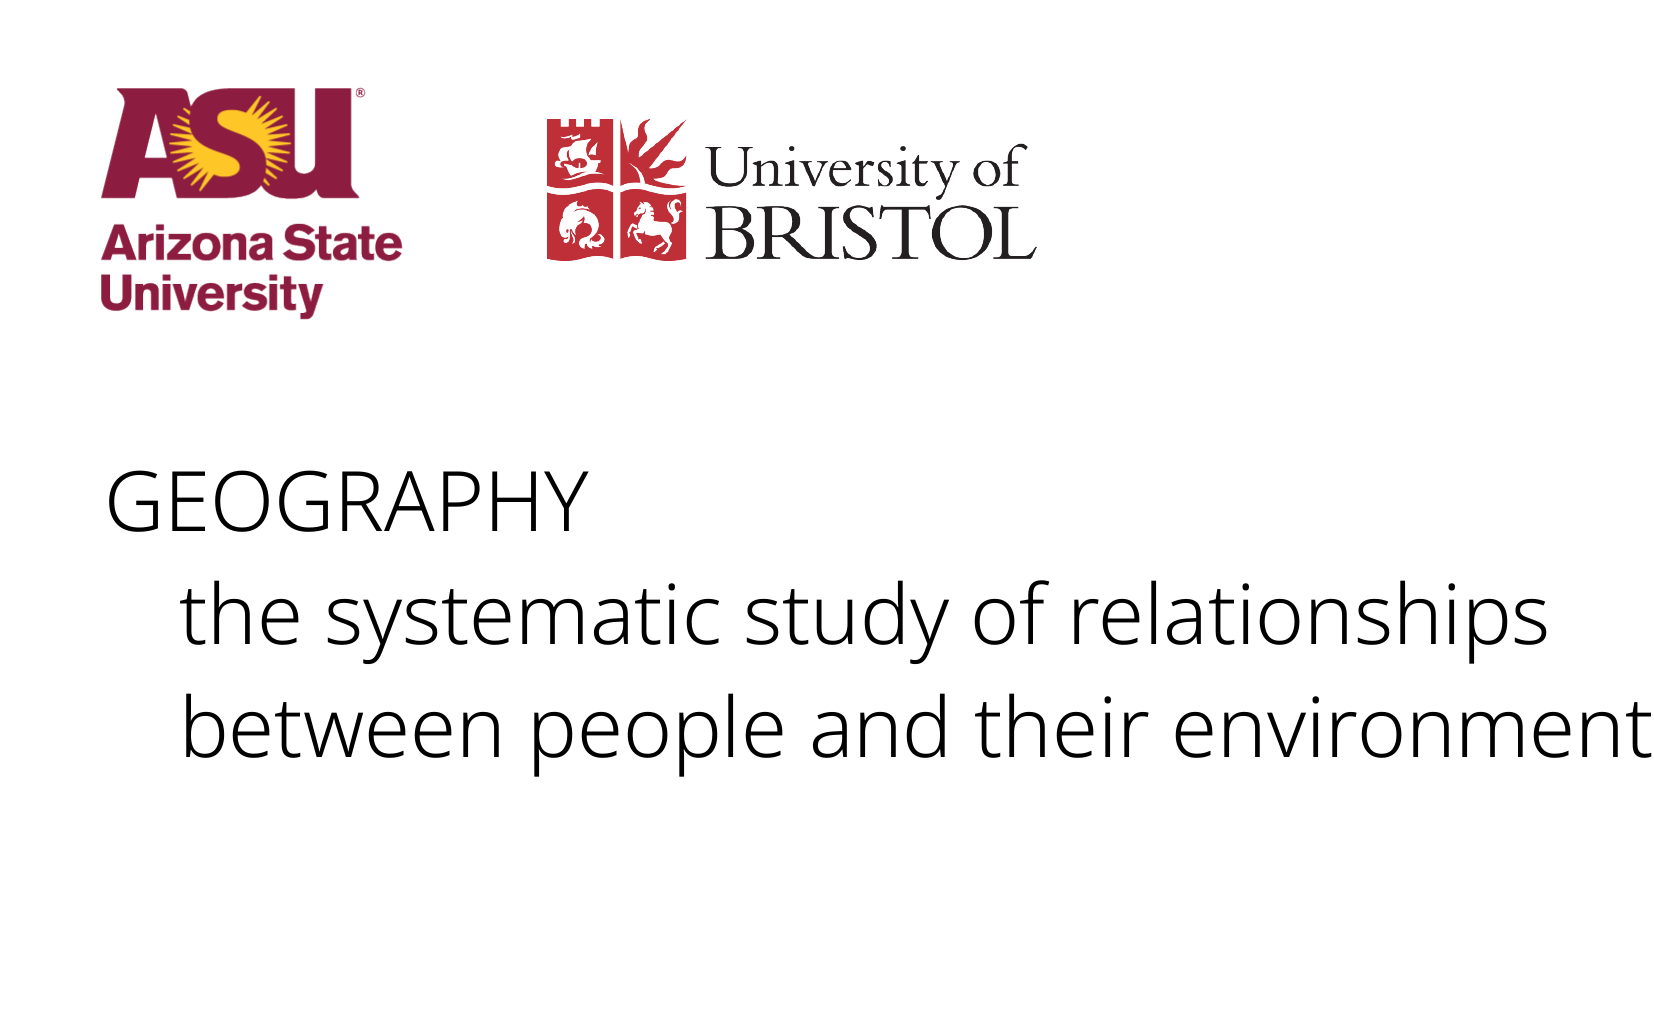

GEOGRAPHY
	the systematic study of relationships
	between people and their environments.